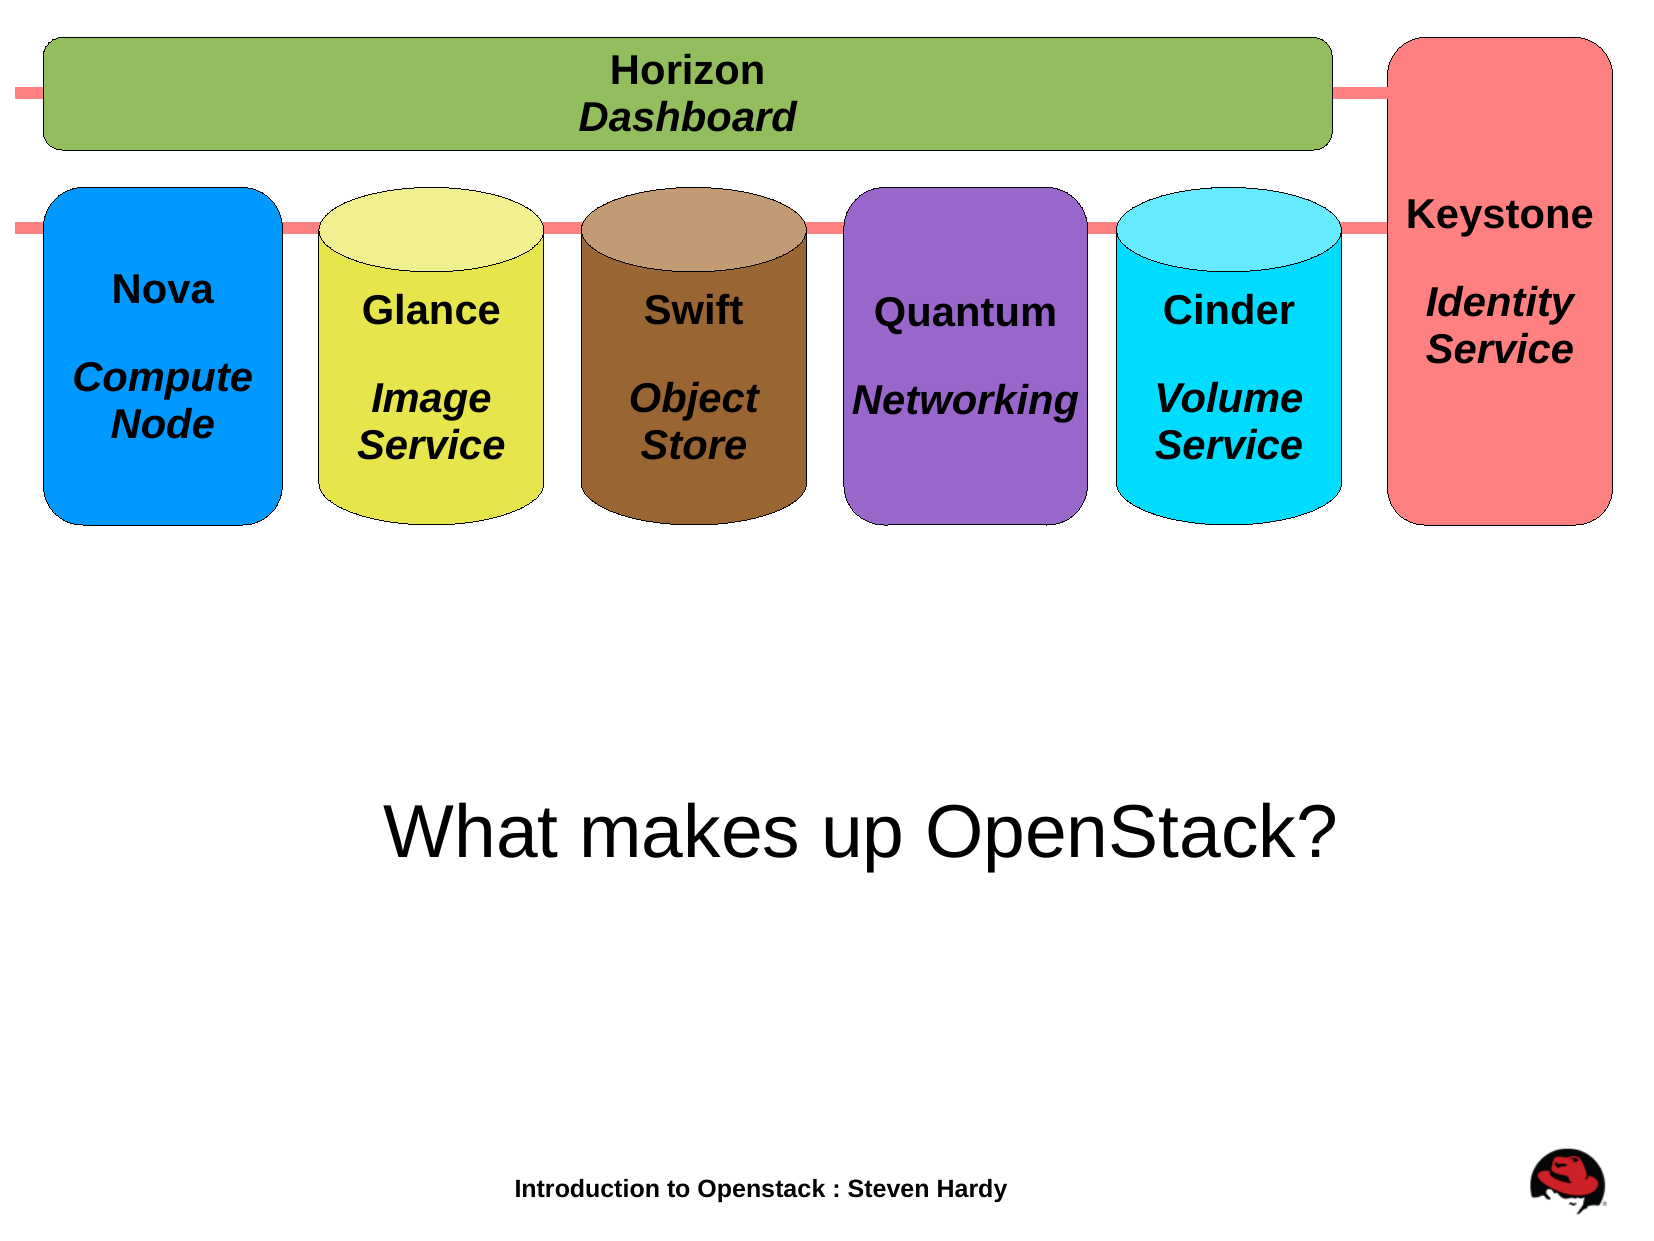

Horizon
Dashboard
Keystone
Identity
Service
Nova
Compute
Node
Glance
Image
Service
Swift
Object
Store
Quantum
Networking
Cinder
Volume
Service
# What makes up OpenStack?